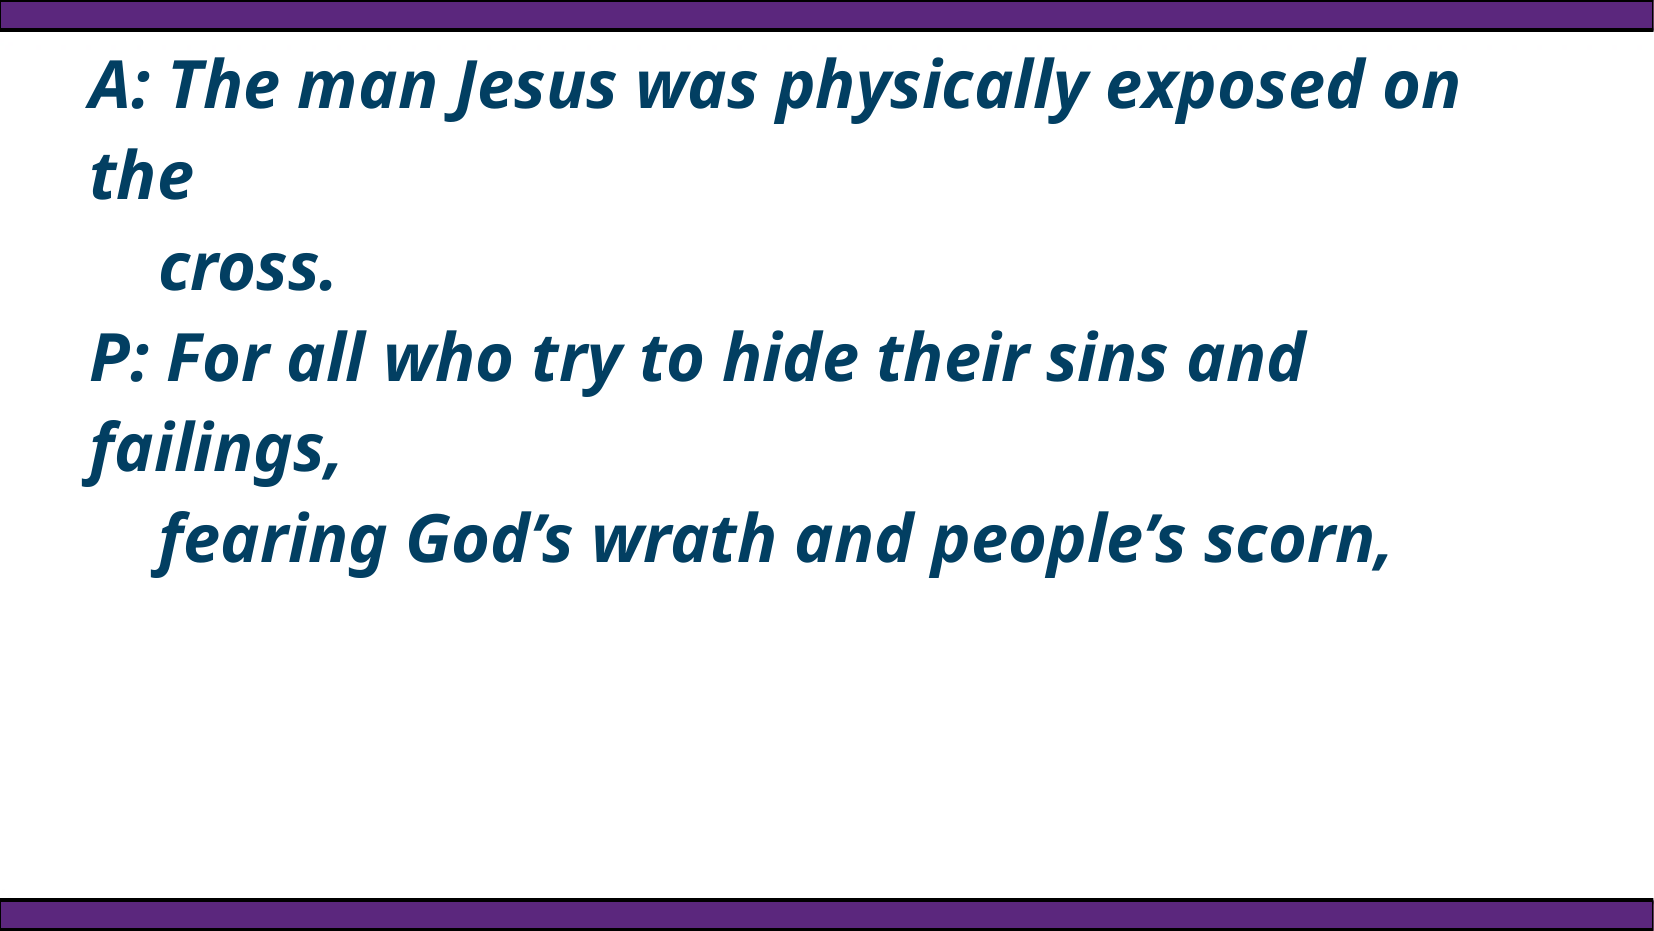

A: The man Jesus was physically exposed on the
 cross.
P: For all who try to hide their sins and failings,
 fearing God’s wrath and people’s scorn,